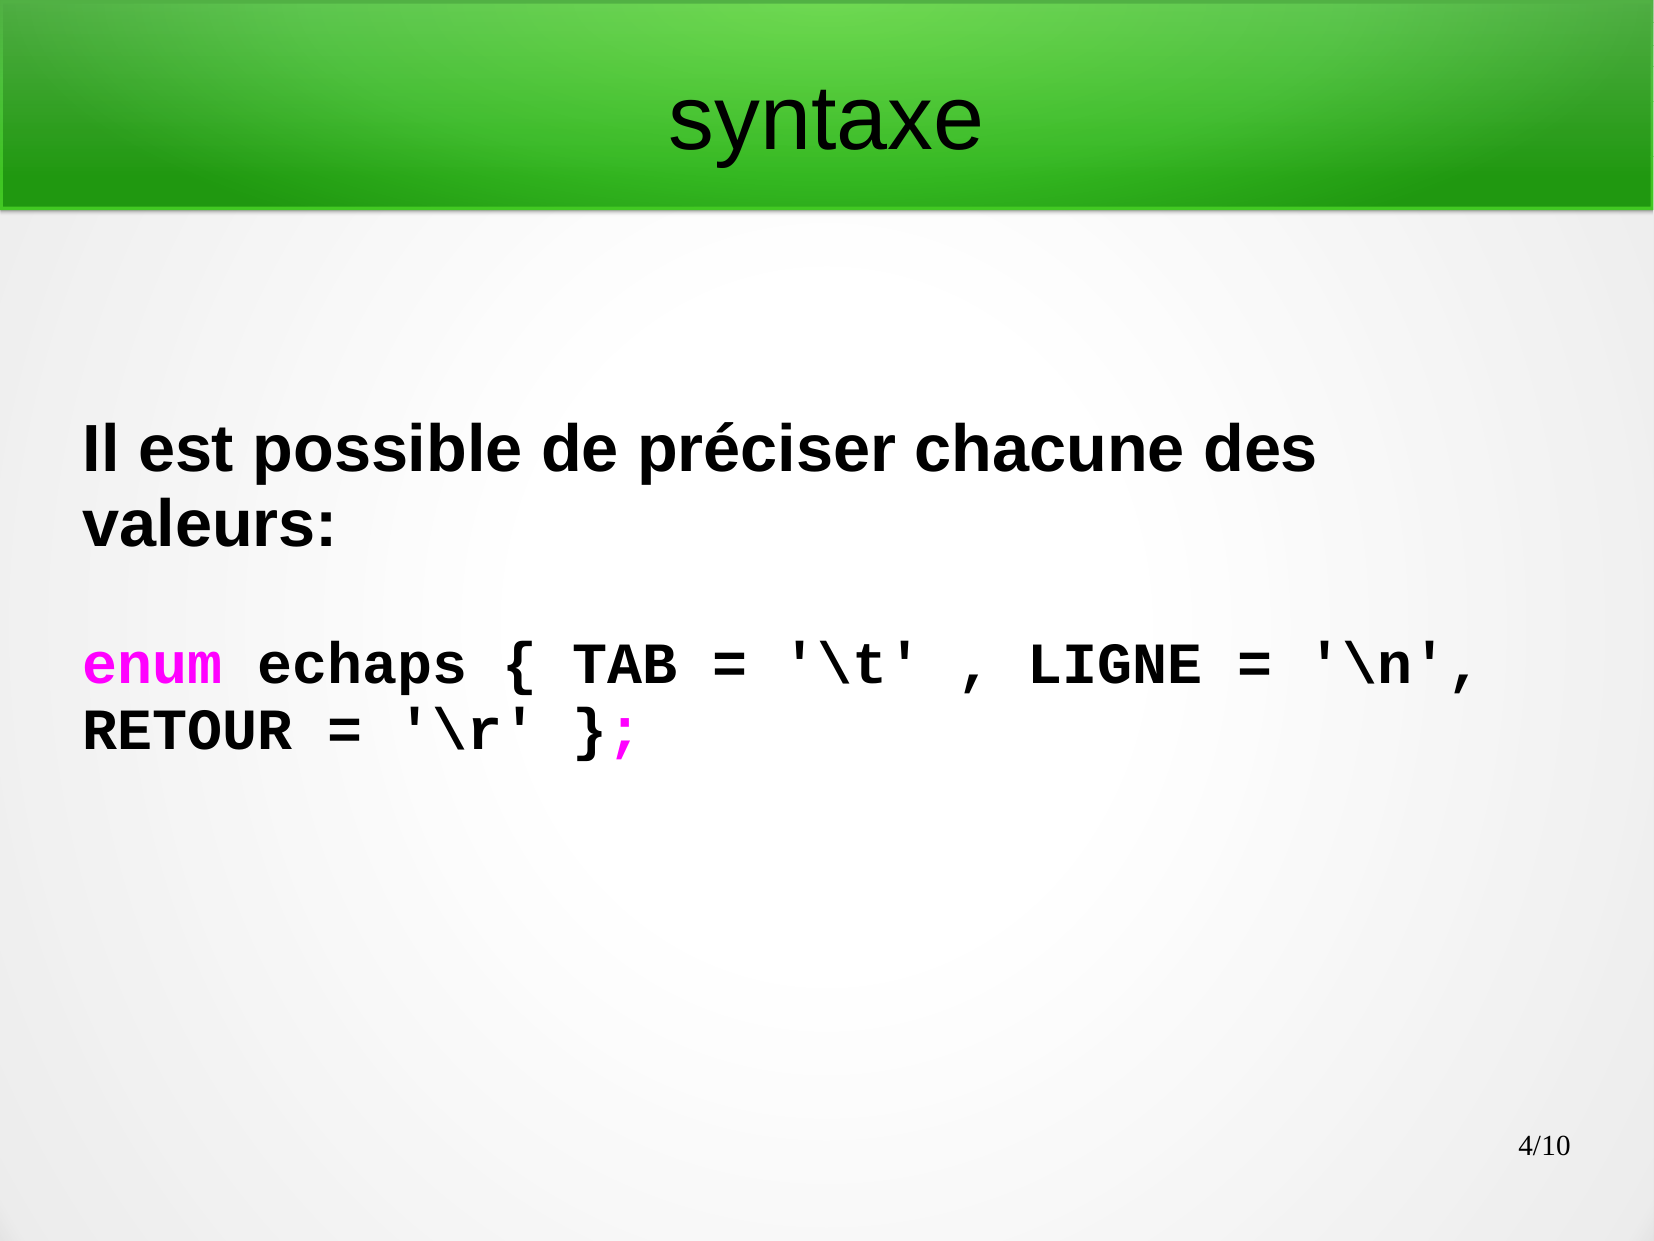

# syntaxe
Il est possible de préciser chacune des valeurs:
enum echaps { TAB = '\t' , LIGNE = '\n', RETOUR = '\r' };
4